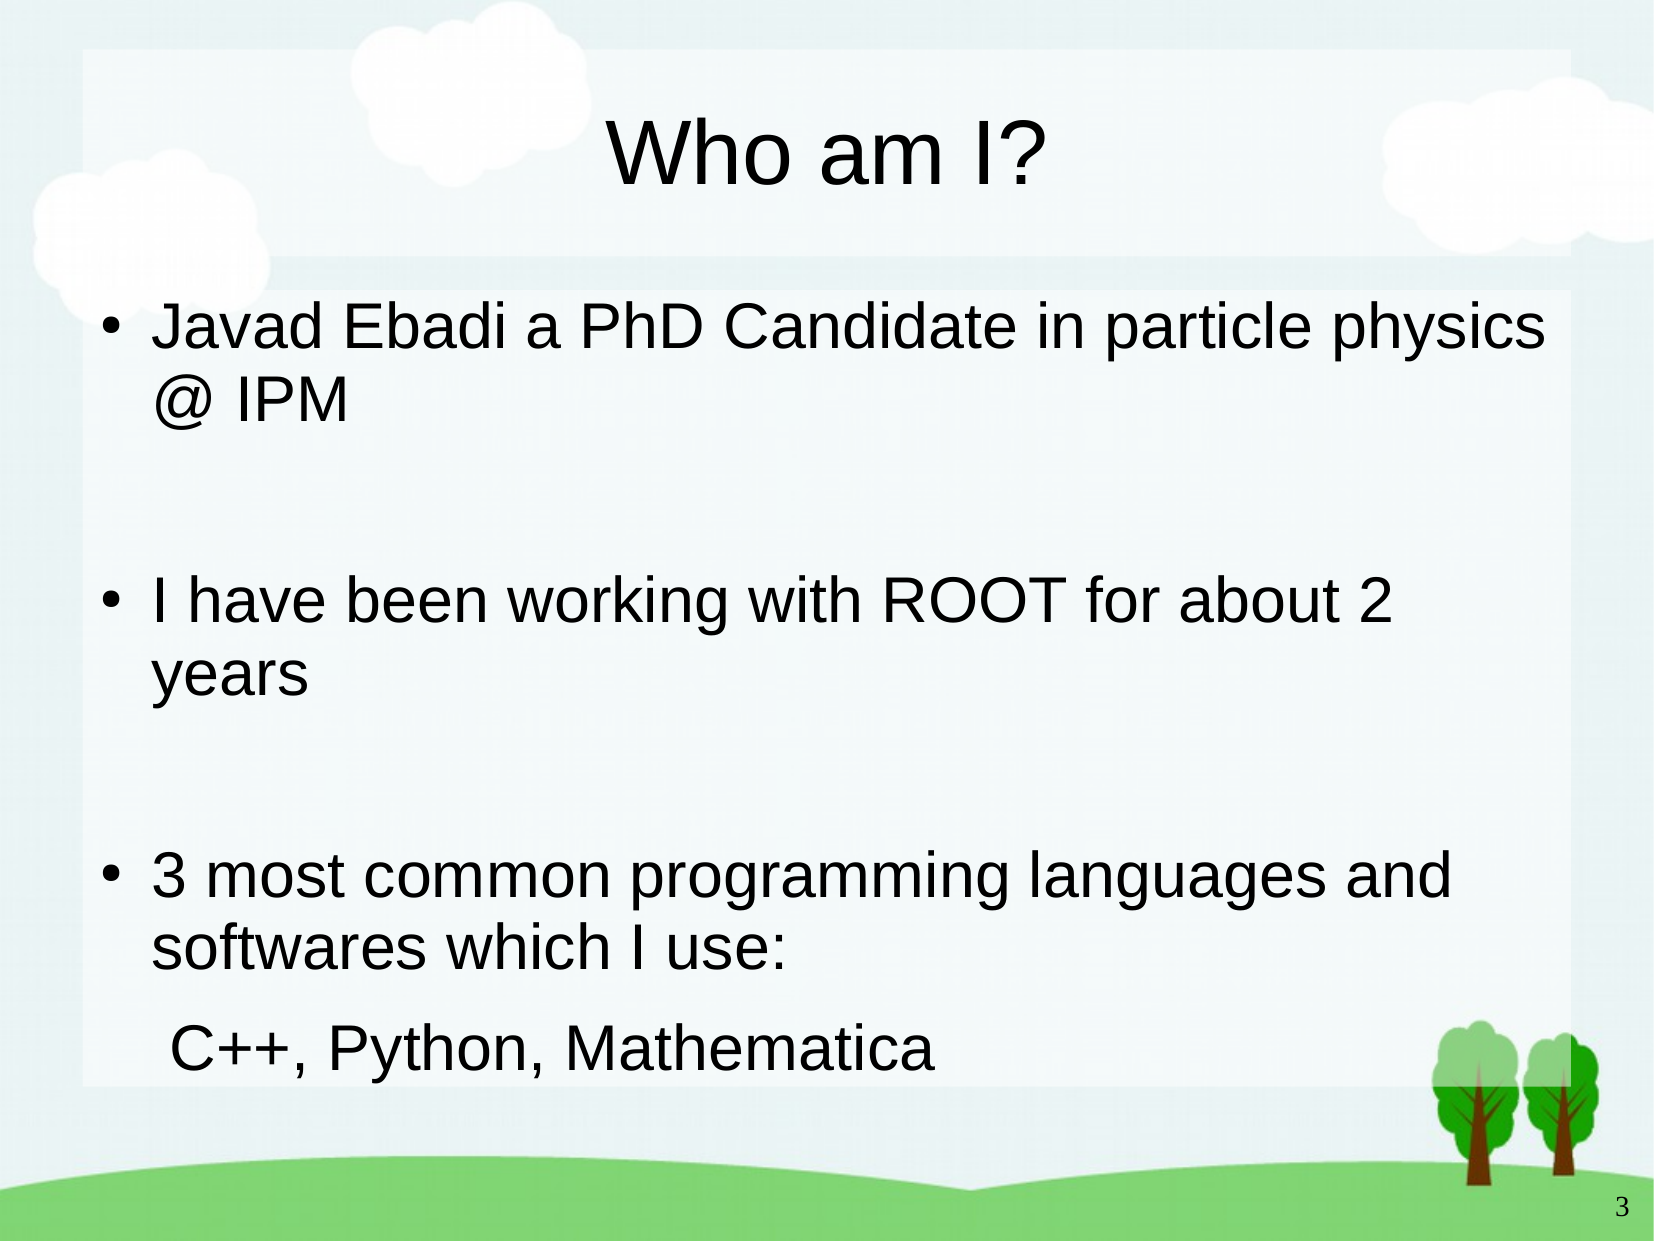

# Who am I?
Javad Ebadi a PhD Candidate in particle physics @ IPM
I have been working with ROOT for about 2 years
3 most common programming languages and softwares which I use:
 C++, Python, Mathematica
3